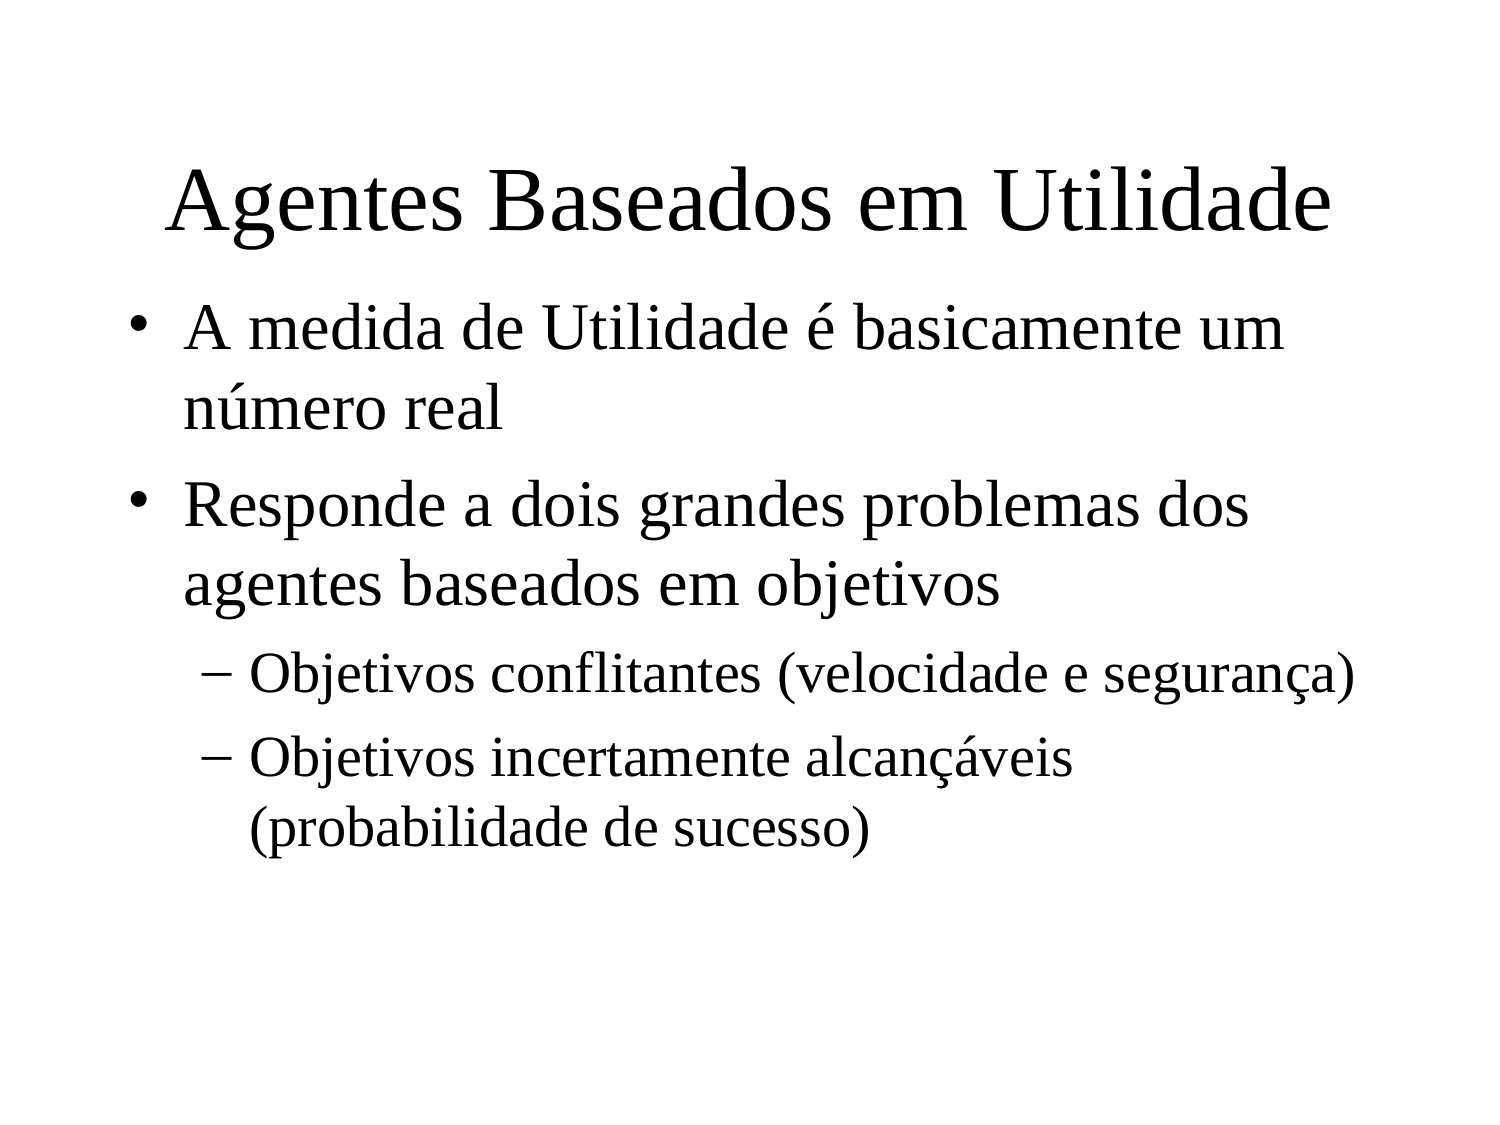

# Agentes Baseados em Utilidade
A medida de Utilidade é basicamente um número real
Responde a dois grandes problemas dos agentes baseados em objetivos
Objetivos conflitantes (velocidade e segurança)
Objetivos incertamente alcançáveis (probabilidade de sucesso)